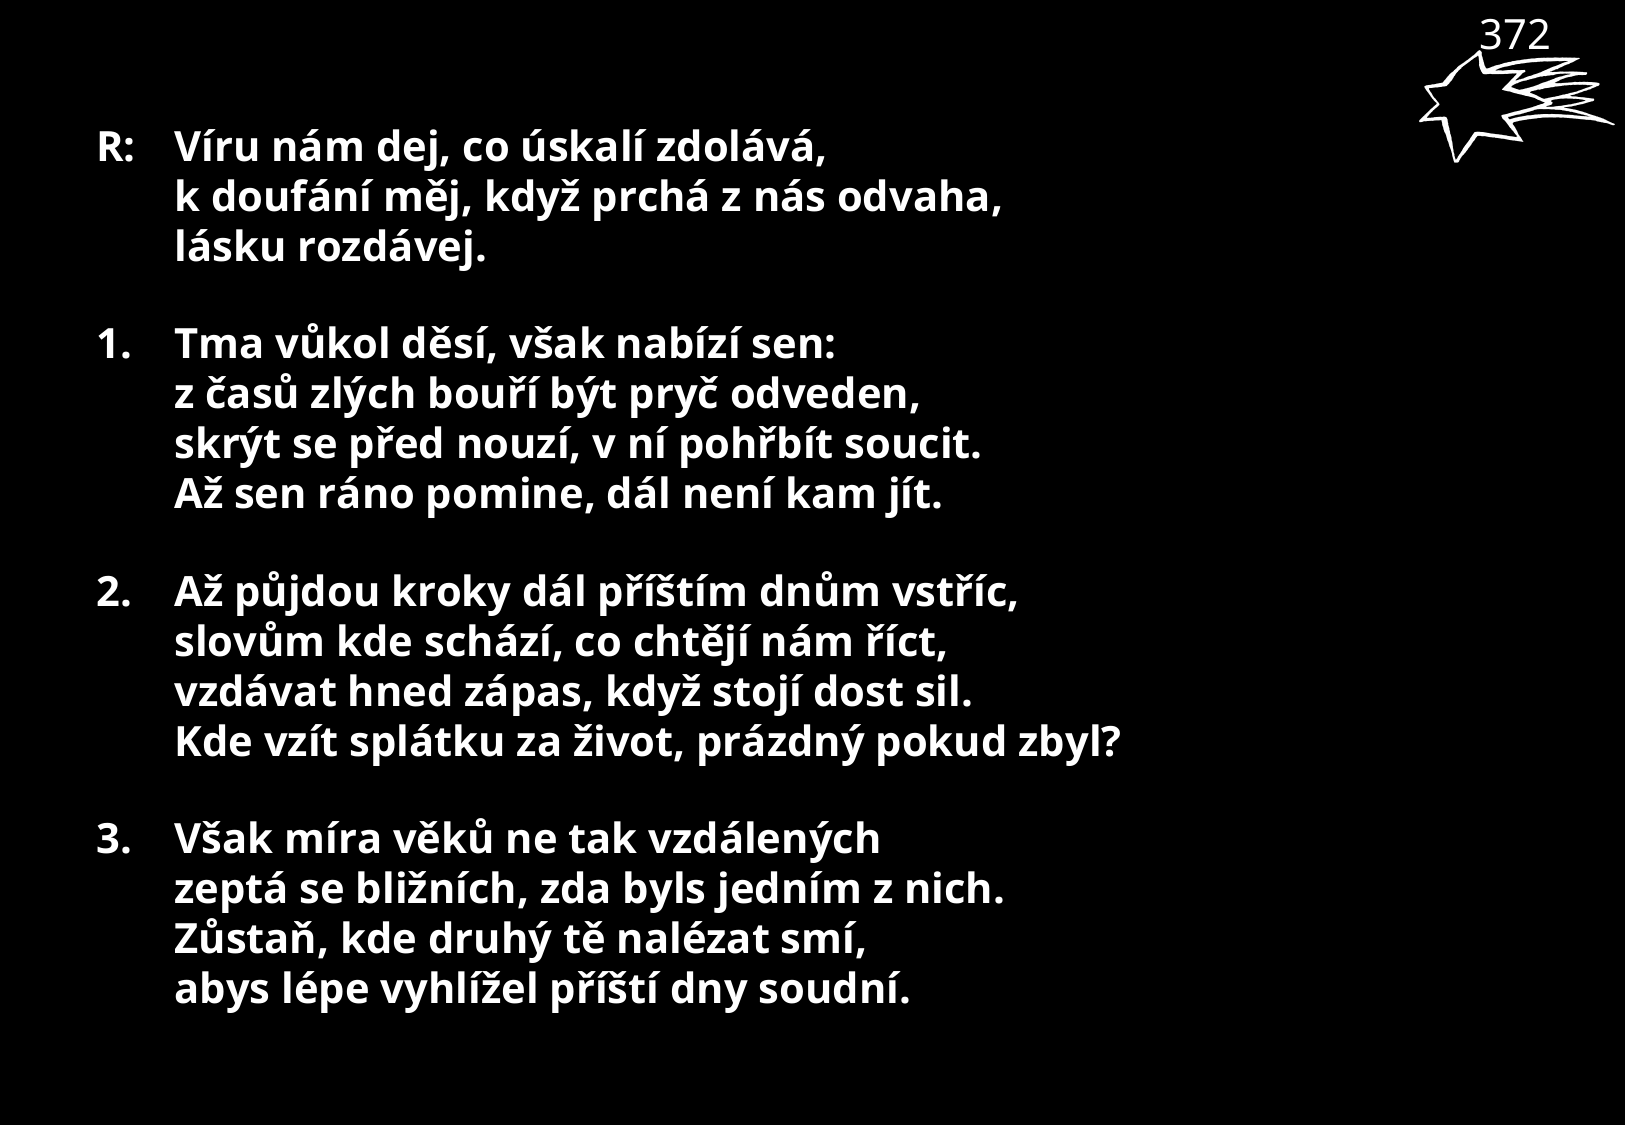

372
# R: 	Víru nám dej, co úskalí zdolává, k doufání měj, když prchá z nás odvaha, lásku rozdávej.
1. 	Tma vůkol děsí, však nabízí sen:
z časů zlých bouří být pryč odveden,
skrýt se před nouzí, v ní pohřbít soucit.
Až sen ráno pomine, dál není kam jít.
2.	Až půjdou kroky dál příštím dnům vstříc,
slovům kde schází, co chtějí nám říct,
vzdávat hned zápas, když stojí dost sil.
Kde vzít splátku za život, prázdný pokud zbyl?
3.	Však míra věků ne tak vzdálených
zeptá se bližních, zda byls jedním z nich.
Zůstaň, kde druhý tě nalézat smí,
abys lépe vyhlížel příští dny soudní.